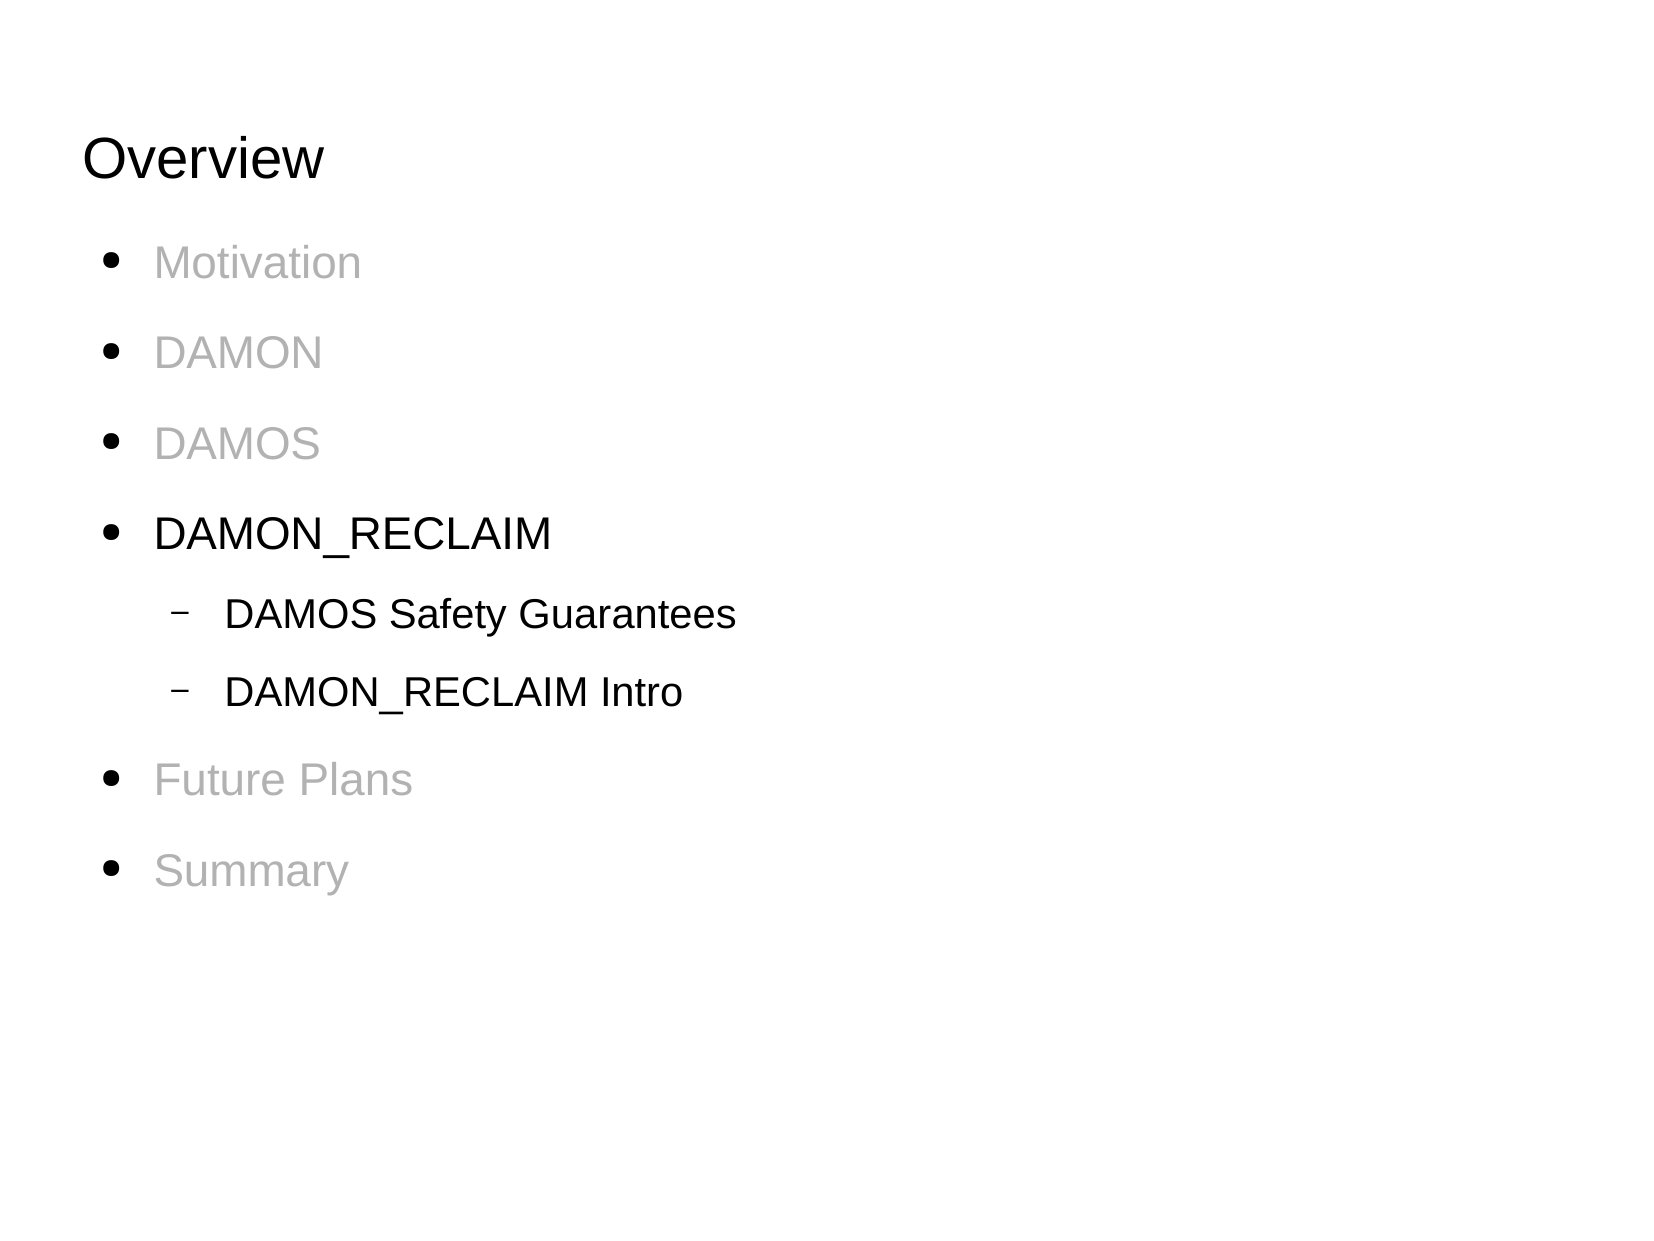

# Overview
Motivation
DAMON
DAMOS
DAMON_RECLAIM
DAMOS Safety Guarantees
DAMON_RECLAIM Intro
Future Plans
Summary